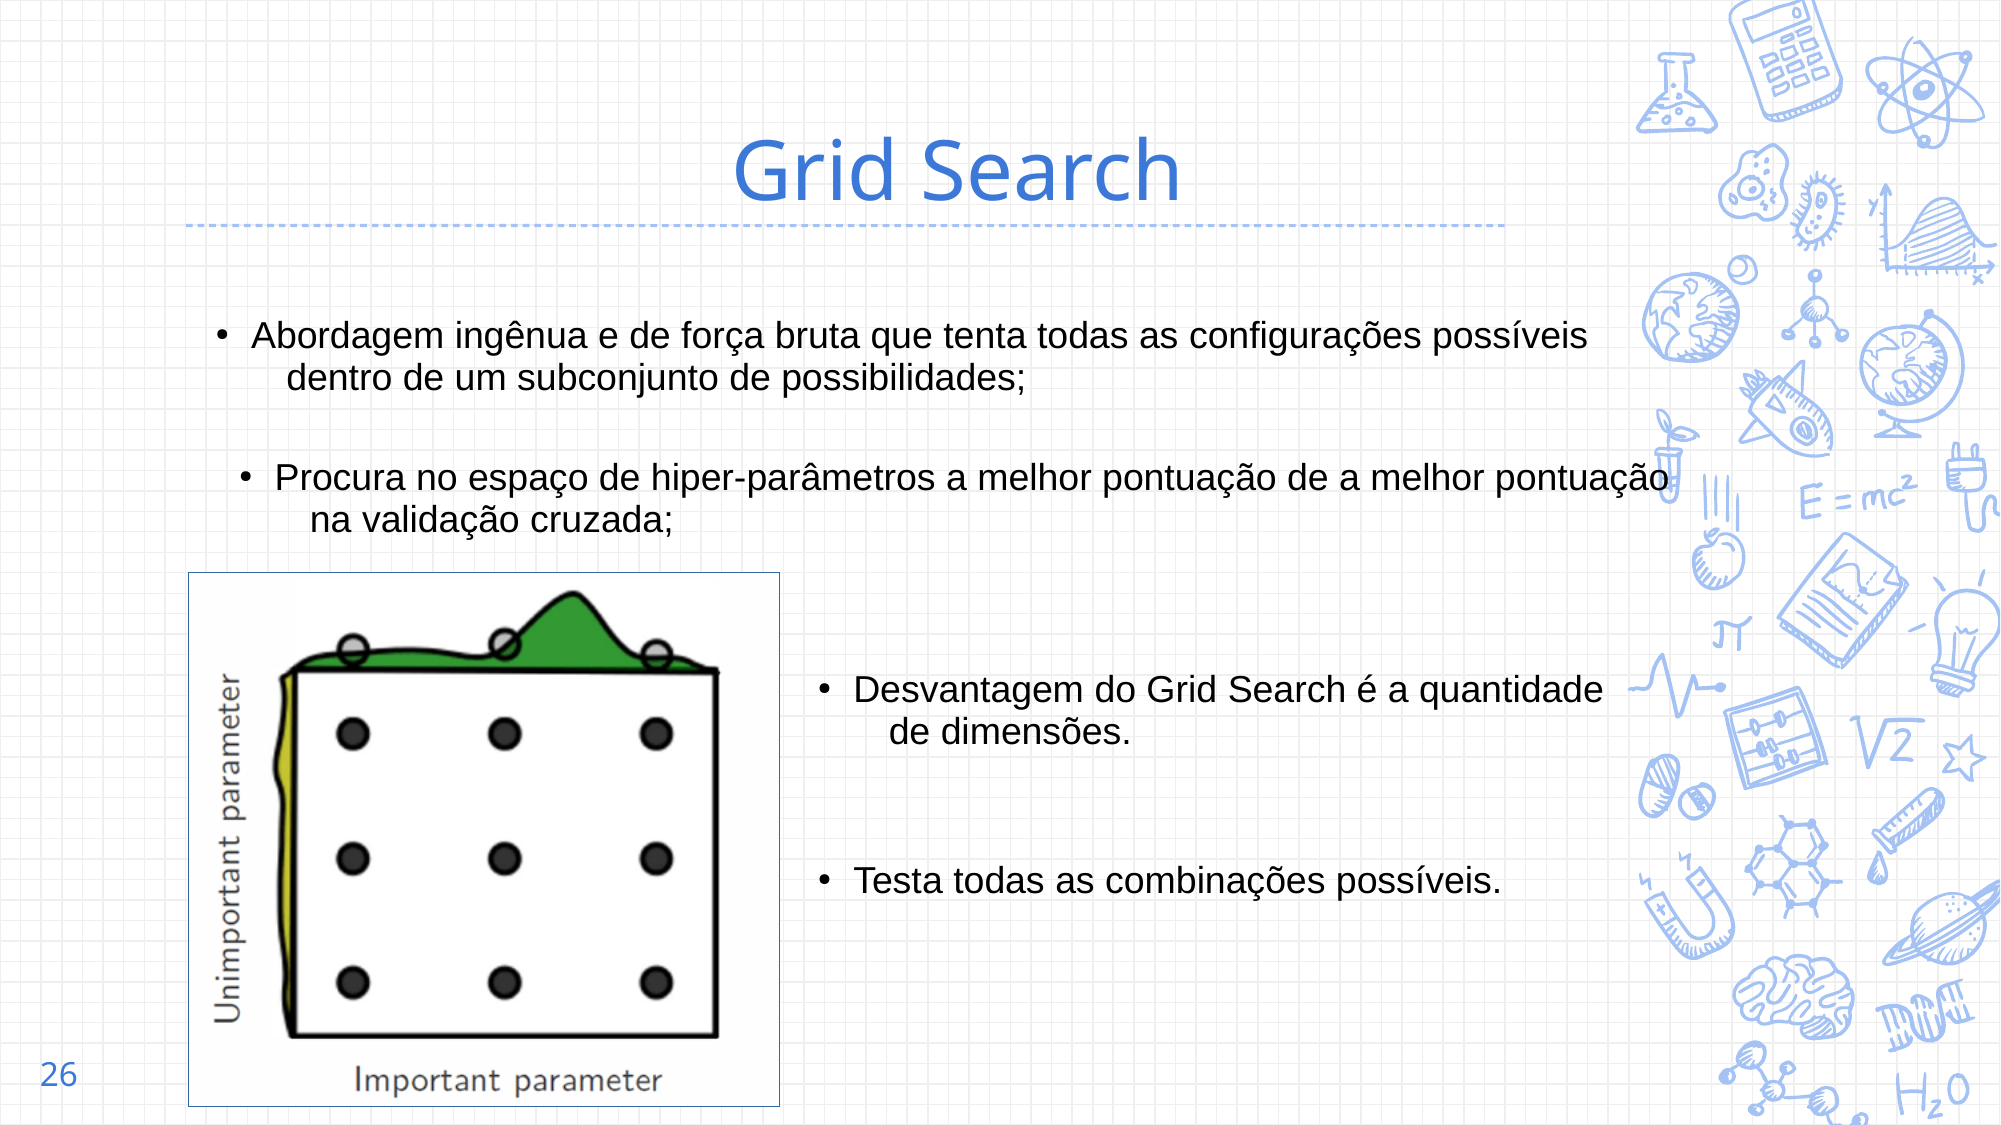

Grid Search
Abordagem ingênua e de força bruta que tenta todas as configurações possíveis
dentro de um subconjunto de possibilidades;
Procura no espaço de hiper-parâmetros a melhor pontuação de a melhor pontuação
na validação cruzada;
Desvantagem do Grid Search é a quantidade
de dimensões.
Testa todas as combinações possíveis.